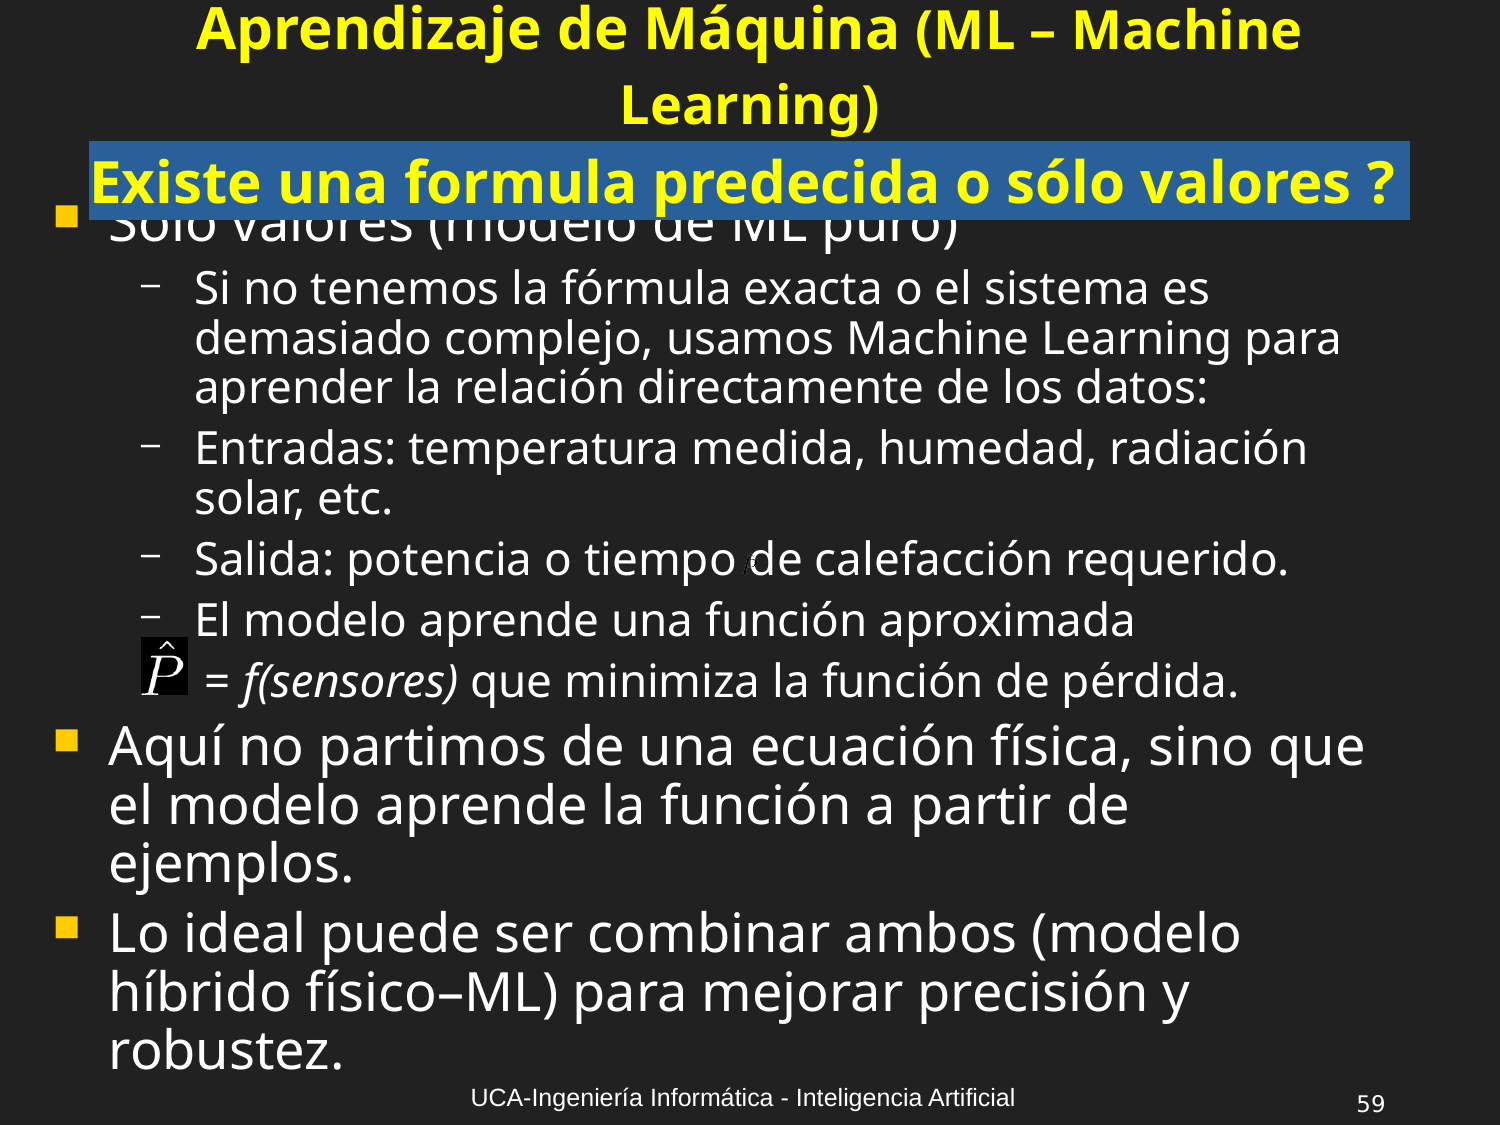

# Aprendizaje de Máquina (ML – Machine Learning) Existe una formula predecida o sólo valores ?
Sólo valores (modelo de ML puro)
Si no tenemos la fórmula exacta o el sistema es demasiado complejo, usamos Machine Learning para aprender la relación directamente de los datos:
Entradas: temperatura medida, humedad, radiación solar, etc.
Salida: potencia o tiempo de calefacción requerido.
El modelo aprende una función aproximada
 = f(sensores) que minimiza la función de pérdida.
Aquí no partimos de una ecuación física, sino que el modelo aprende la función a partir de ejemplos.
Lo ideal puede ser combinar ambos (modelo híbrido físico–ML) para mejorar precisión y robustez.